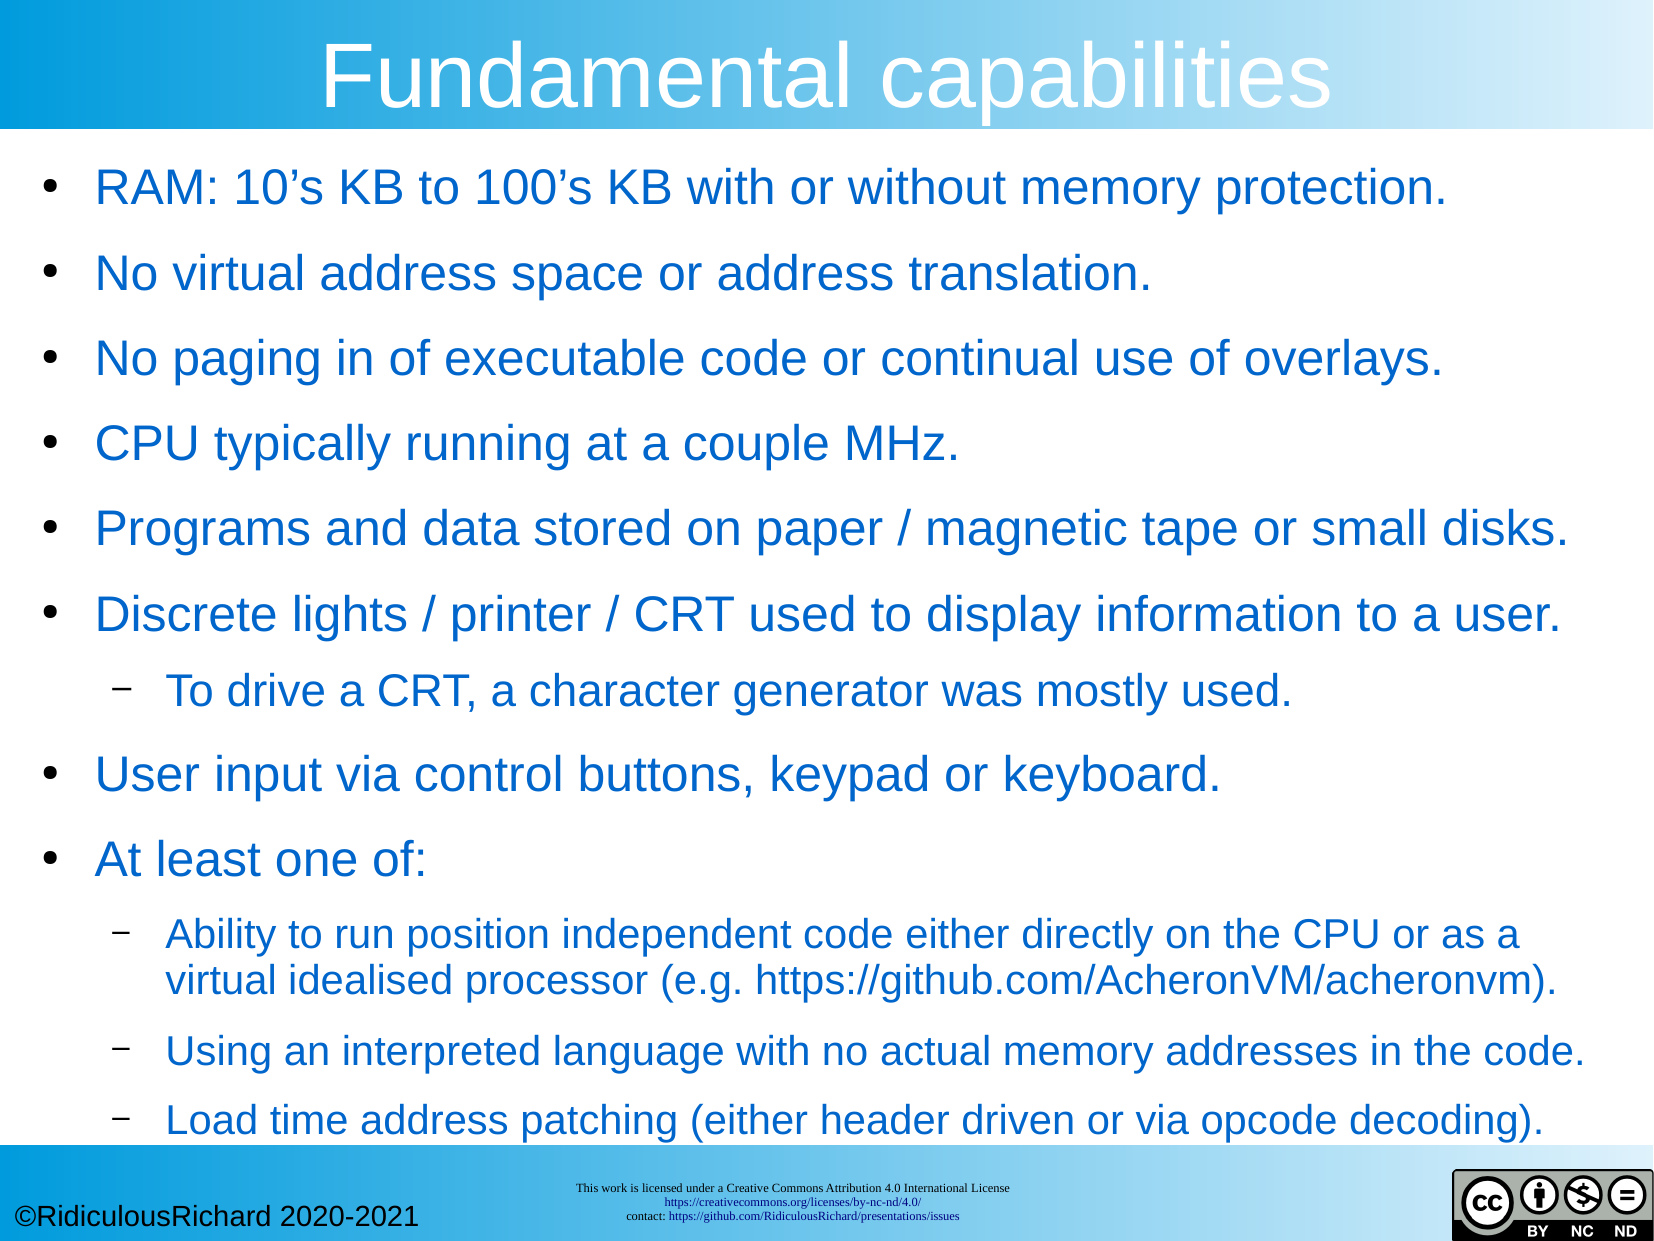

Fundamental capabilities
# RAM: 10’s KB to 100’s KB with or without memory protection.
No virtual address space or address translation.
No paging in of executable code or continual use of overlays.
CPU typically running at a couple MHz.
Programs and data stored on paper / magnetic tape or small disks.
Discrete lights / printer / CRT used to display information to a user.
To drive a CRT, a character generator was mostly used.
User input via control buttons, keypad or keyboard.
At least one of:
Ability to run position independent code either directly on the CPU or as a virtual idealised processor (e.g. https://github.com/AcheronVM/acheronvm).
Using an interpreted language with no actual memory addresses in the code.
Load time address patching (either header driven or via opcode decoding).